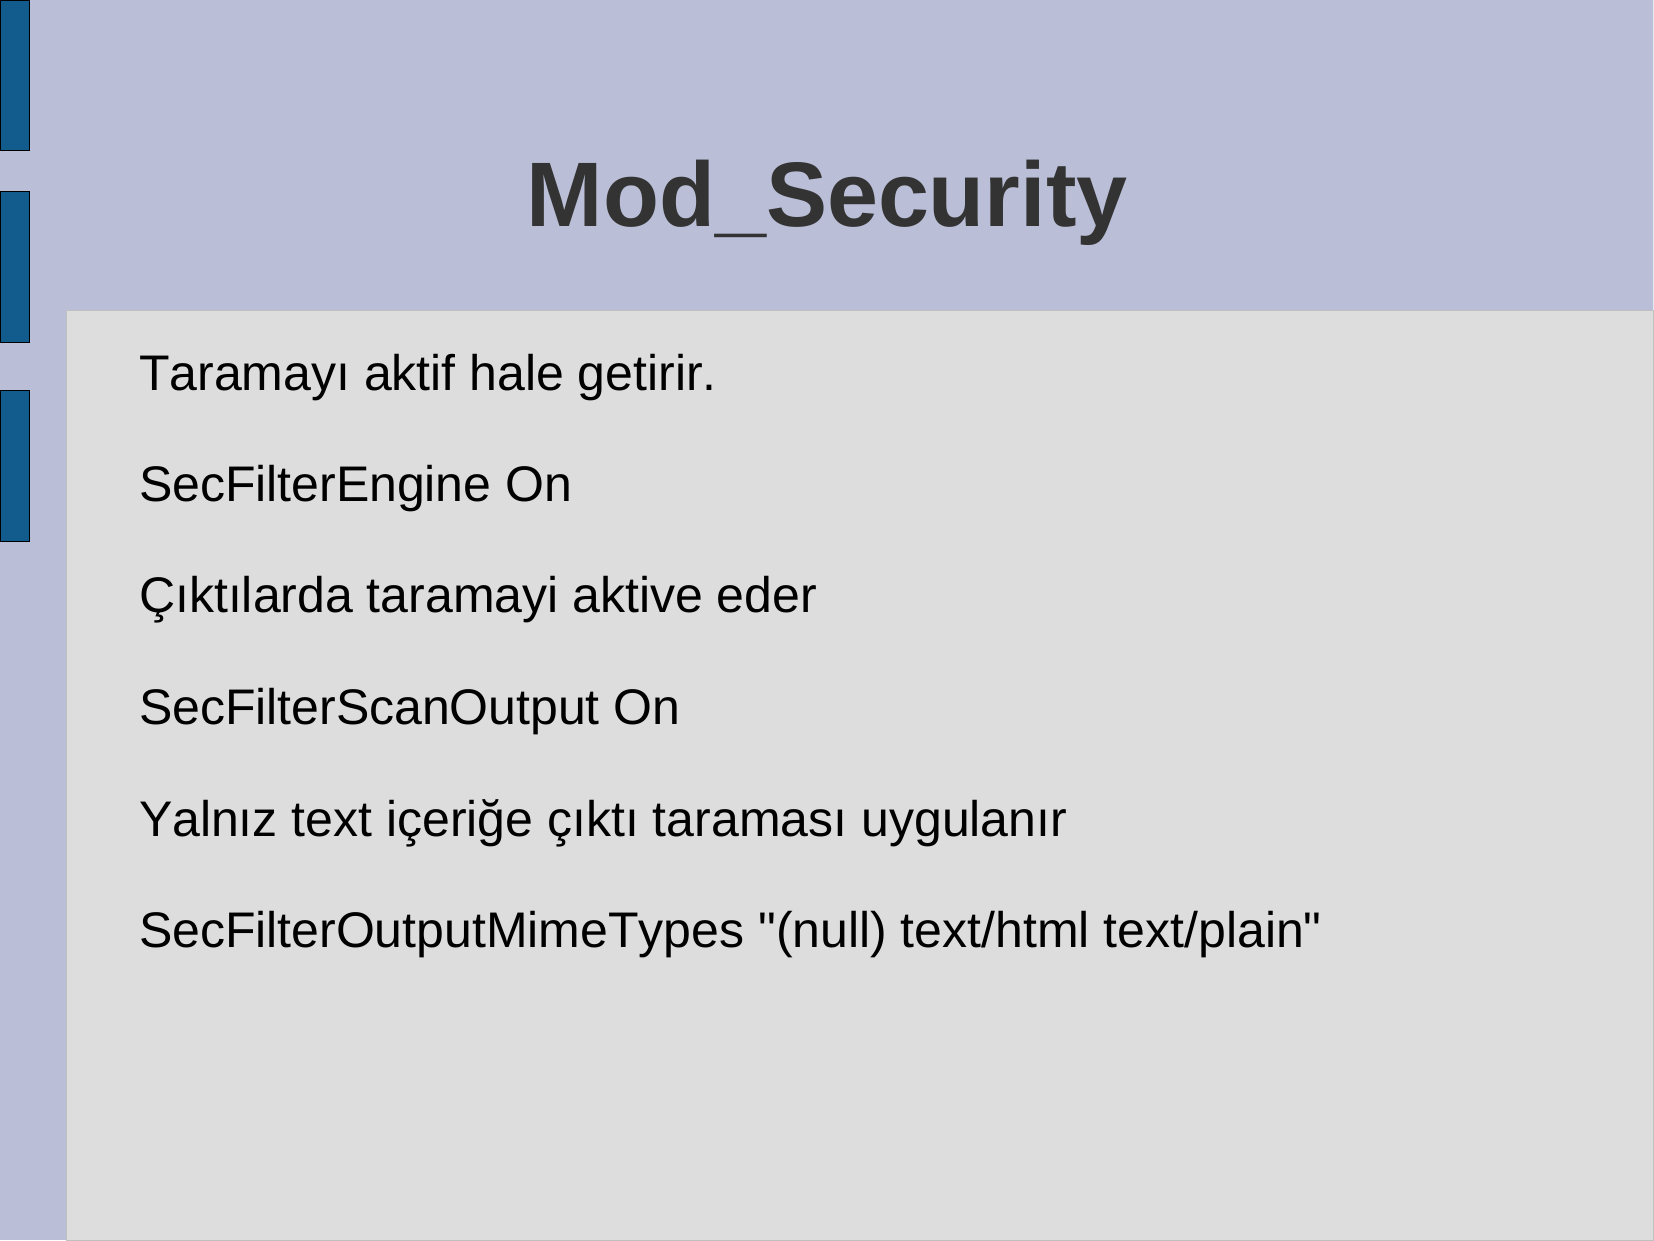

# Mod_Security
Taramayı aktif hale getirir.
SecFilterEngine On
Çıktılarda taramayi aktive eder
SecFilterScanOutput On
Yalnız text içeriğe çıktı taraması uygulanır
SecFilterOutputMimeTypes "(null) text/html text/plain"